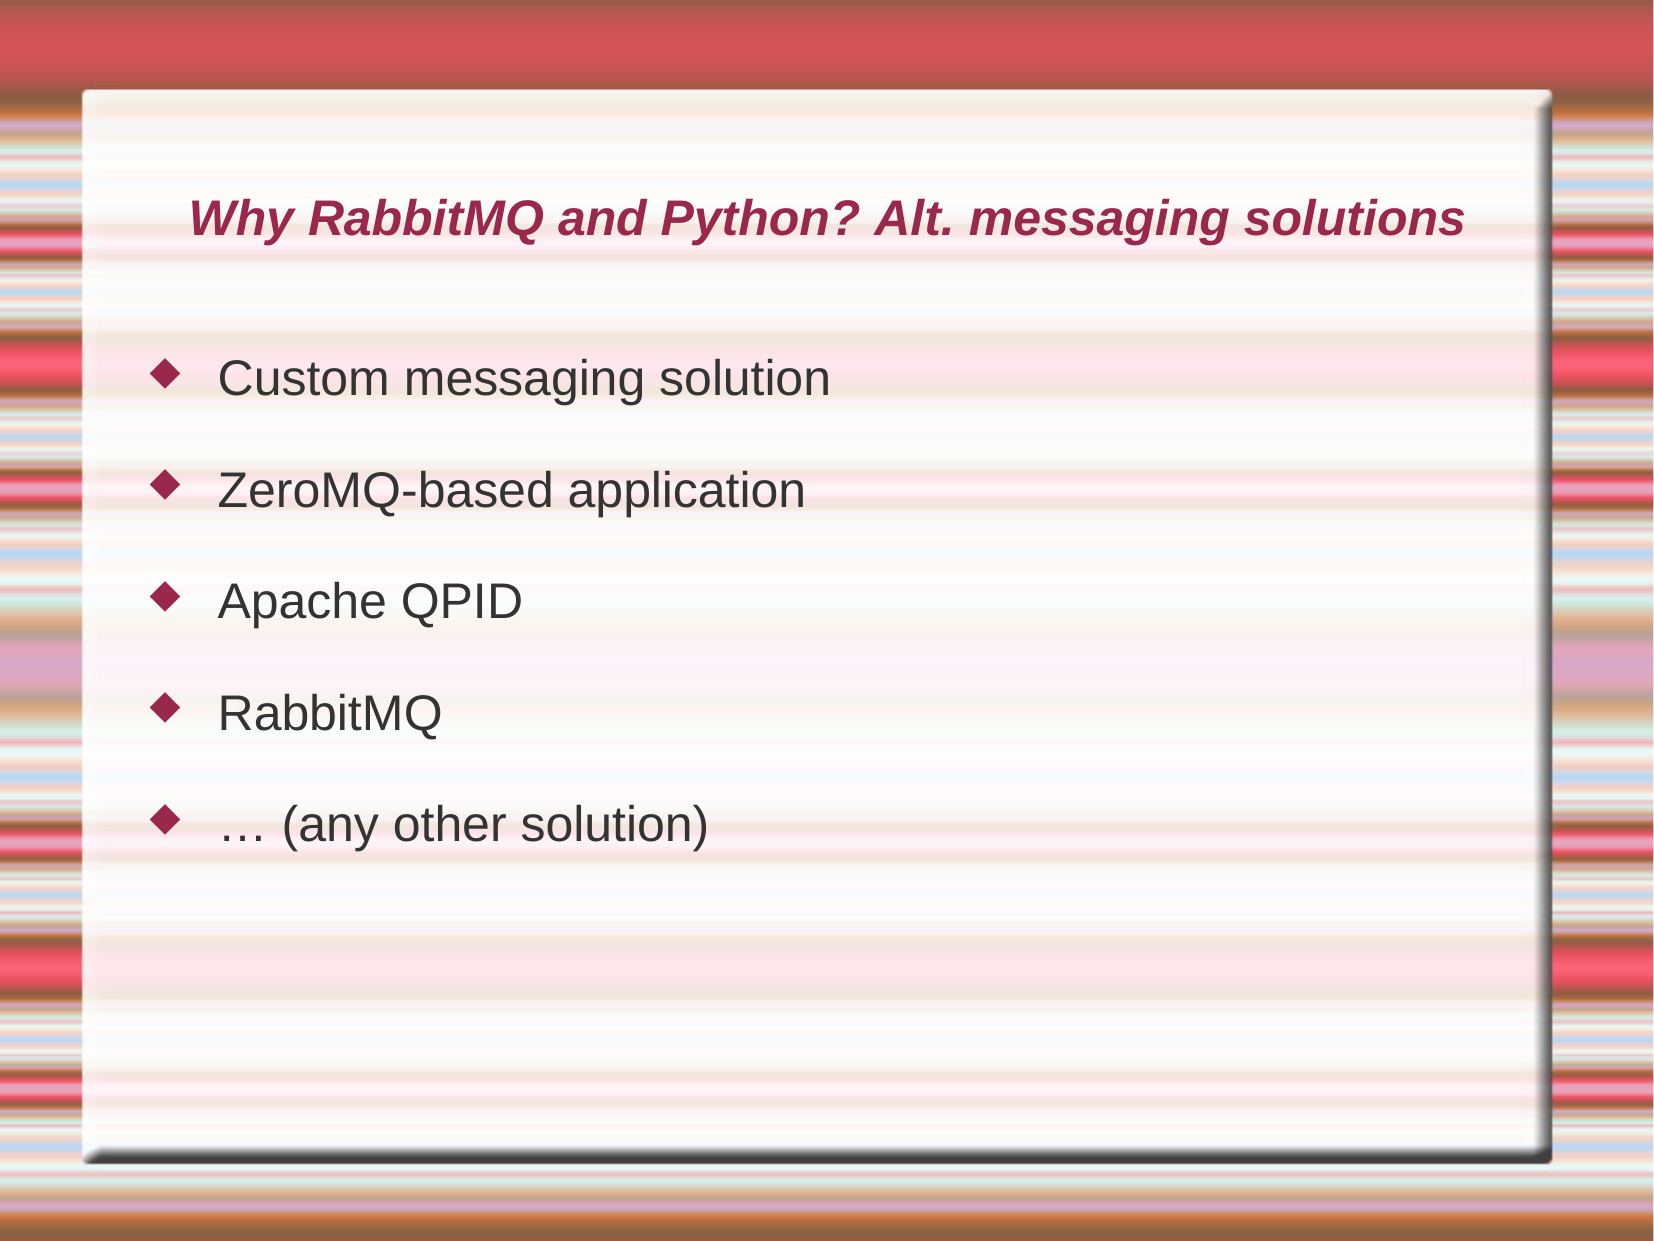

# Why RabbitMQ and Python? Alt. messaging solutions
Custom messaging solution
ZeroMQ-based application
Apache QPID
RabbitMQ
… (any other solution)